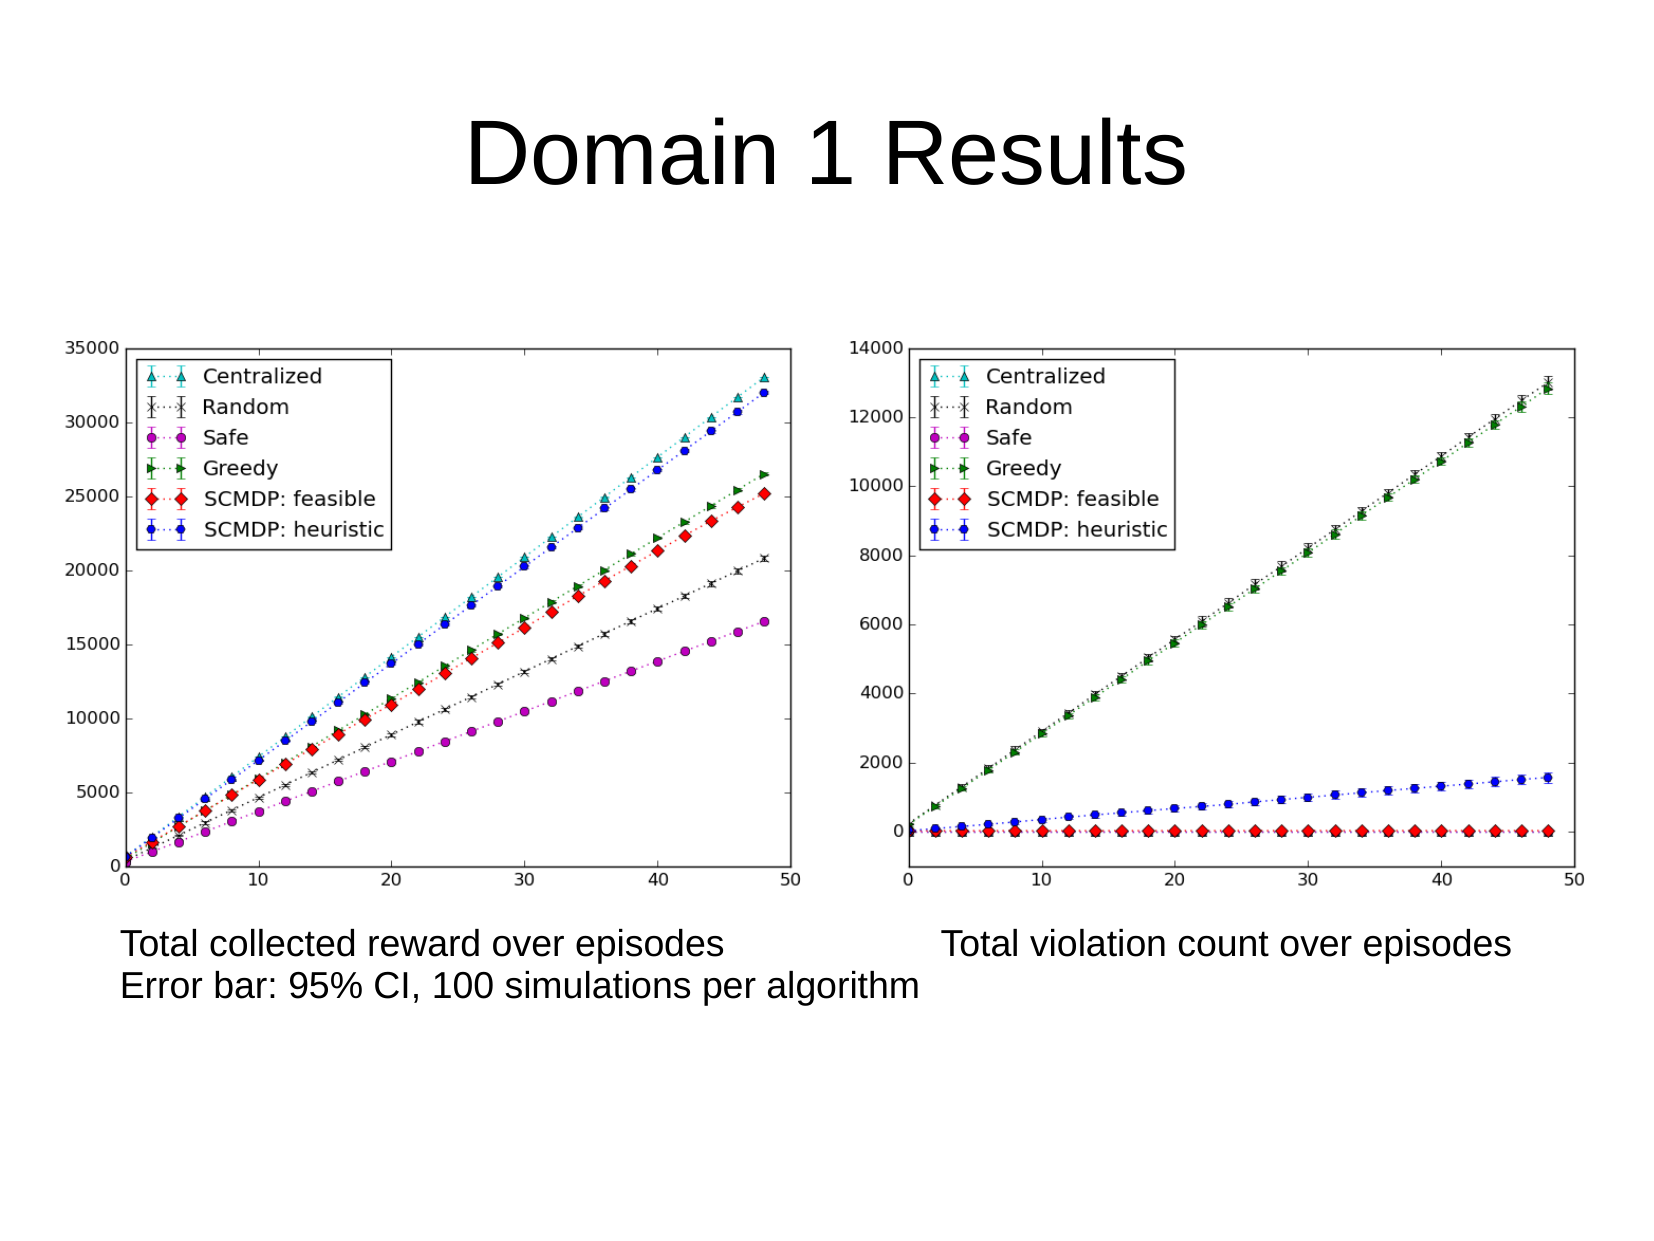

# Domain 1 Results
Total collected reward over episodes
Error bar: 95% CI, 100 simulations per algorithm
Total violation count over episodes